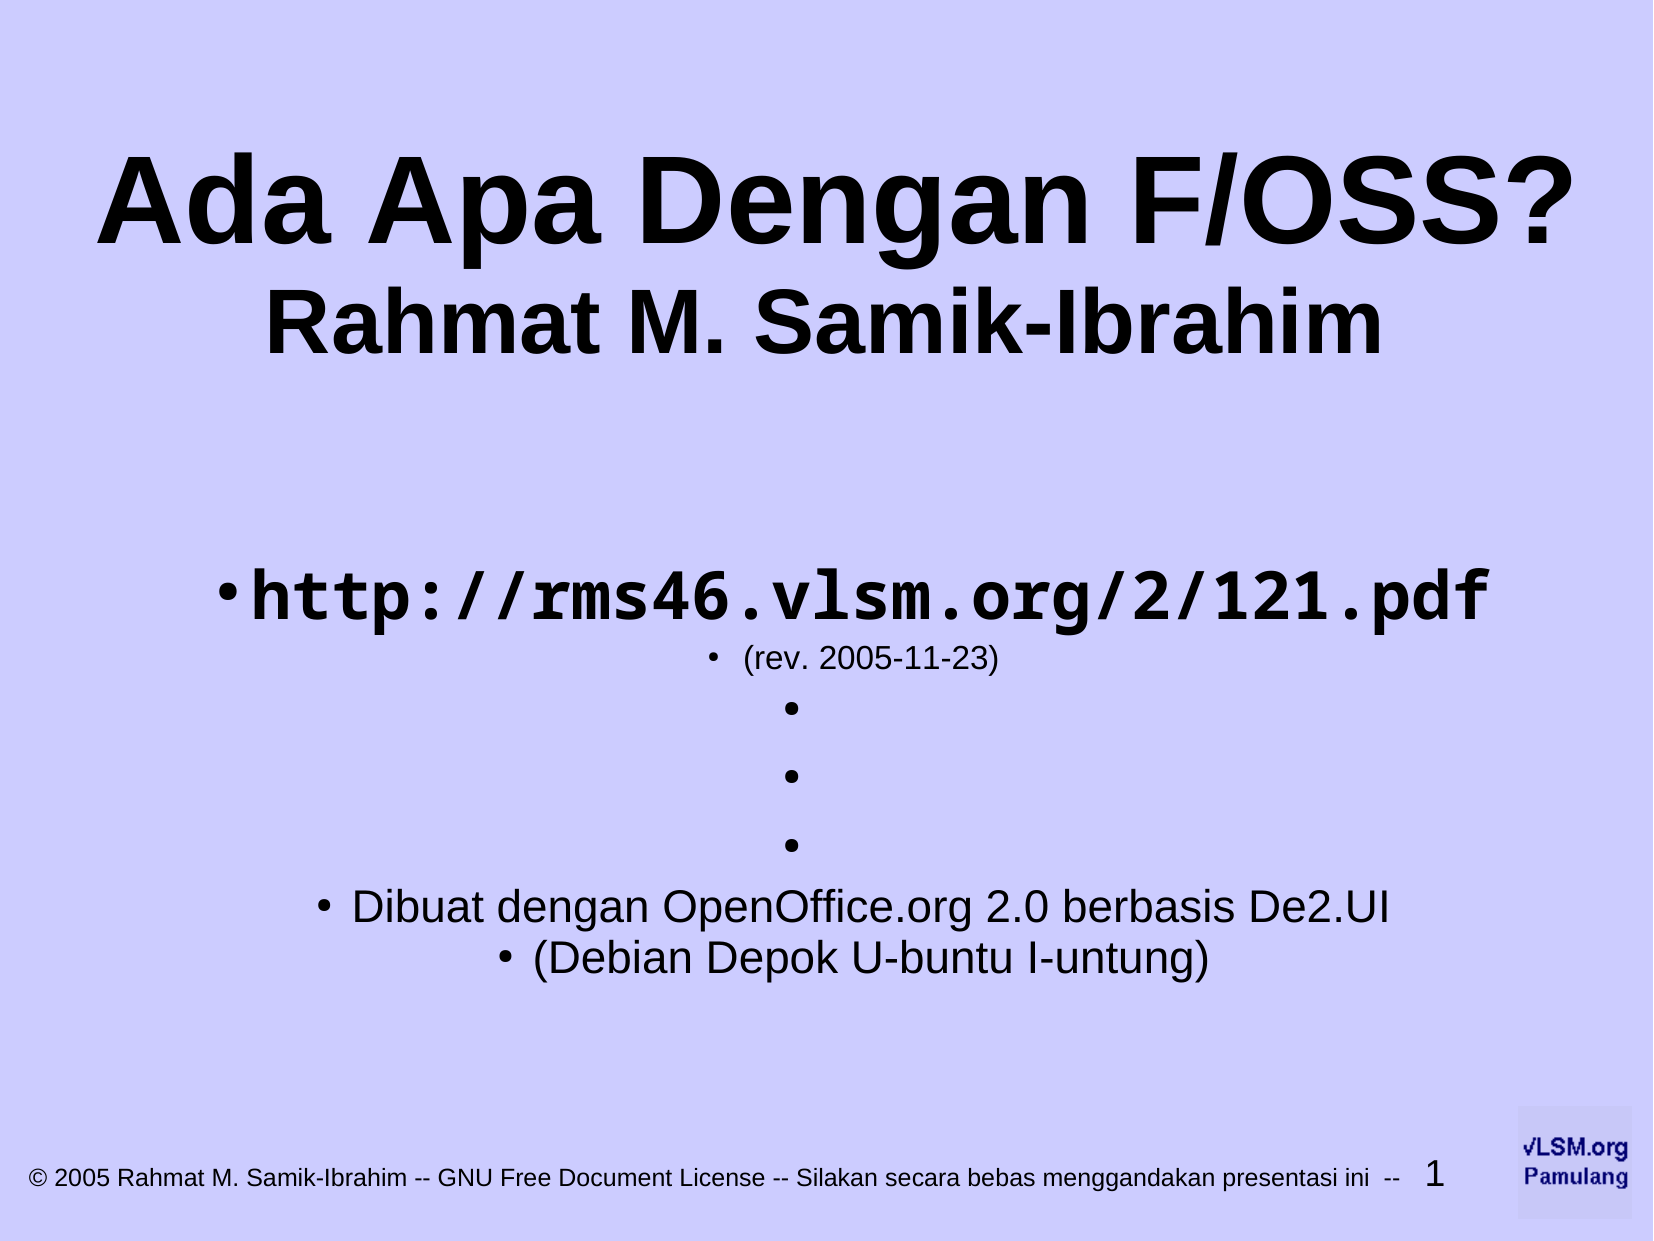

# Ada Apa Dengan F/OSS? Rahmat M. Samik-Ibrahim
http://rms46.vlsm.org/2/121.pdf
(rev. 2005-11-23)
Dibuat dengan OpenOffice.org 2.0 berbasis De2.UI
(Debian Depok U-buntu I-untung)